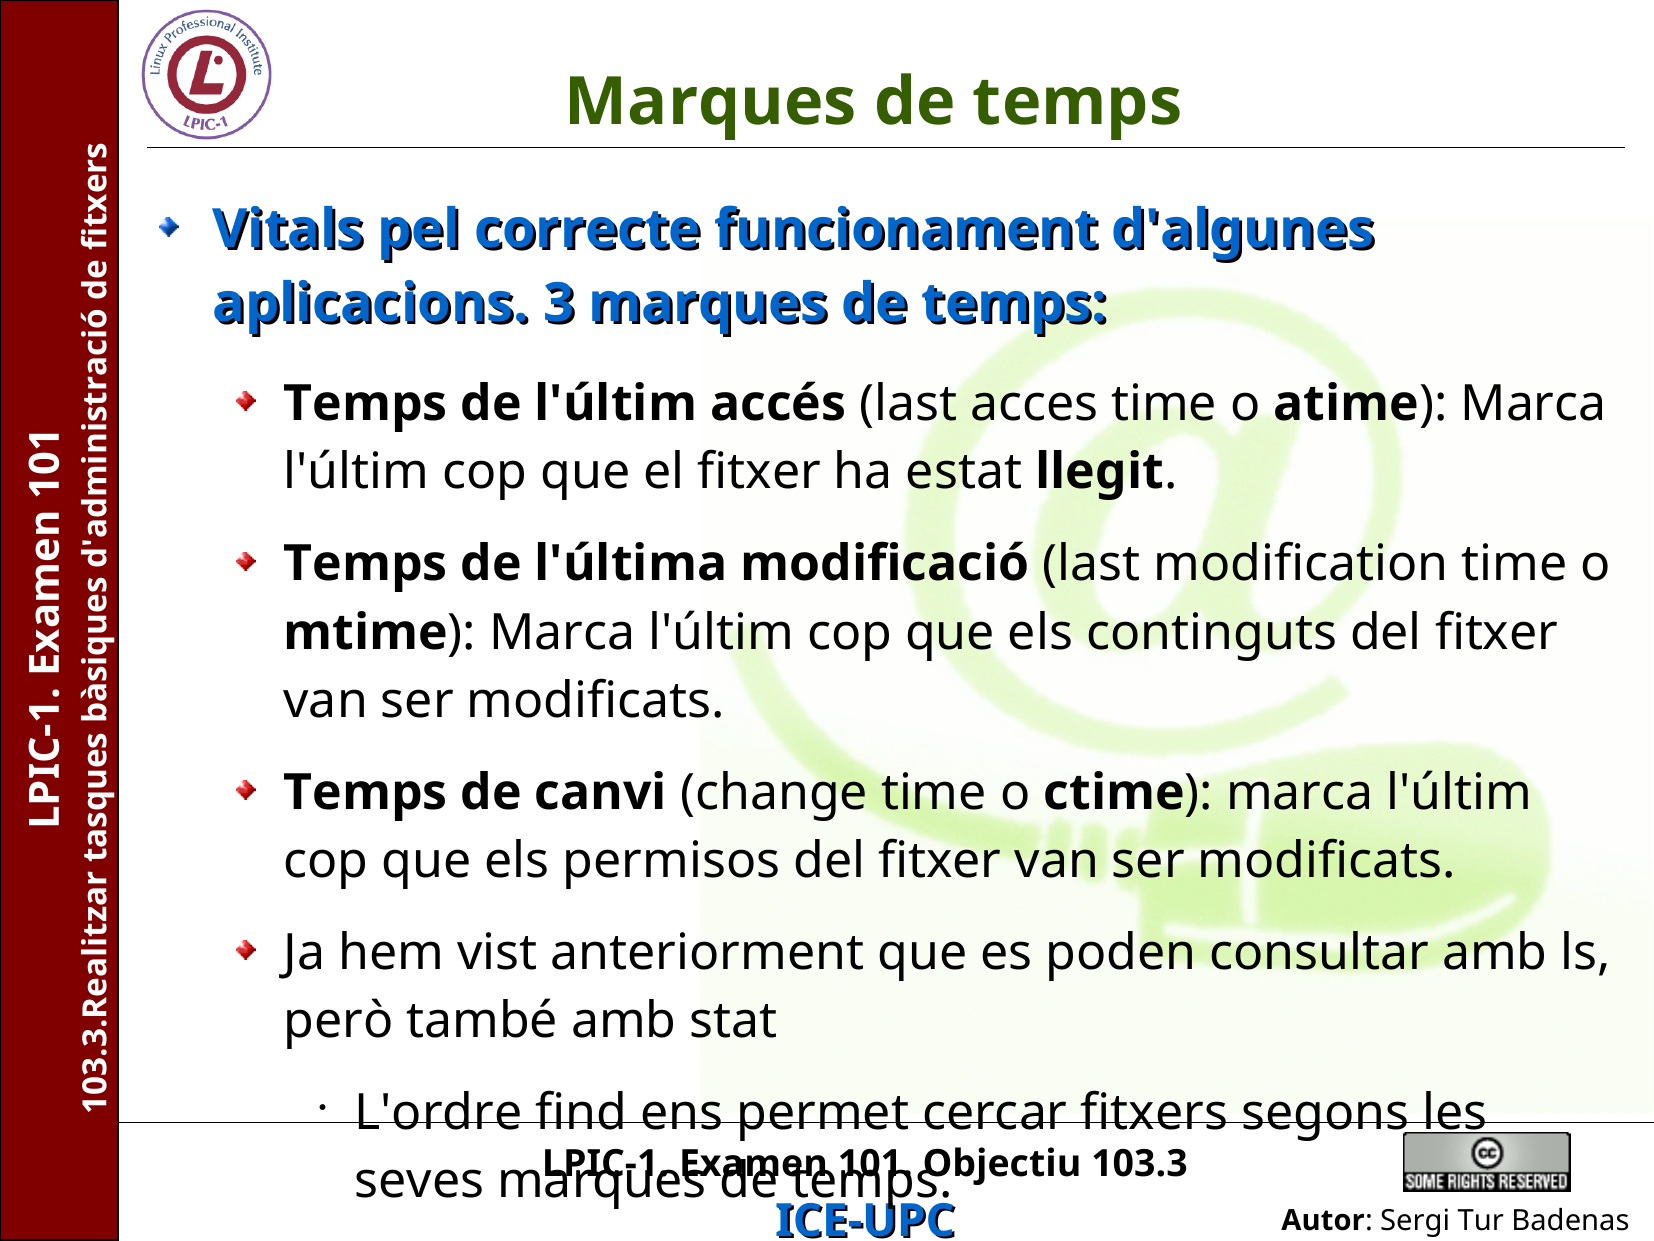

# Marques de temps
Vitals pel correcte funcionament d'algunes aplicacions. 3 marques de temps:
Temps de l'últim accés (last acces time o atime): Marca l'últim cop que el fitxer ha estat llegit.
Temps de l'última modificació (last modification time o mtime): Marca l'últim cop que els continguts del fitxer van ser modificats.
Temps de canvi (change time o ctime): marca l'últim cop que els permisos del fitxer van ser modificats.
Ja hem vist anteriorment que es poden consultar amb ls, però també amb stat
L'ordre find ens permet cercar fitxers segons les seves marques de temps.